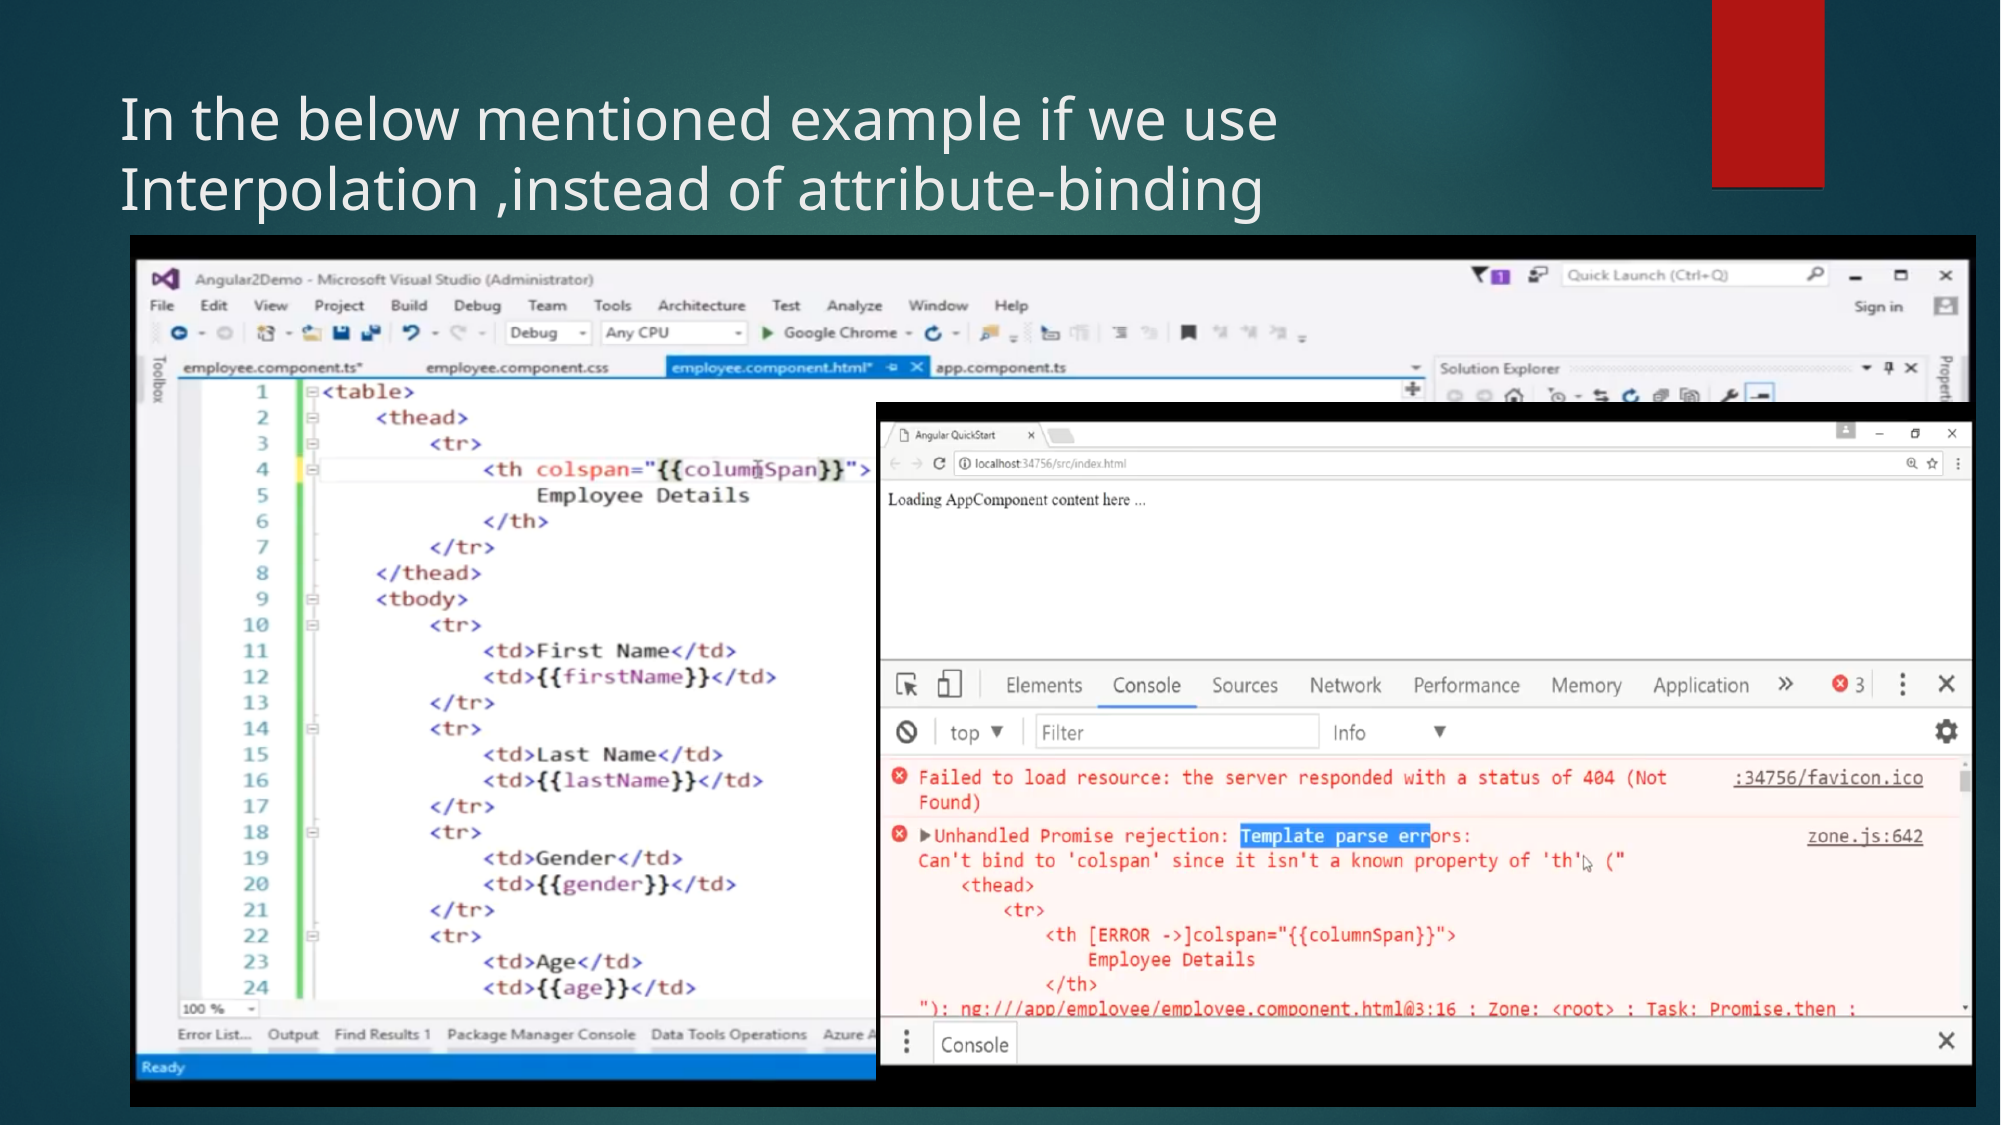

In the below mentioned example if we use Interpolation ,instead of attribute-binding